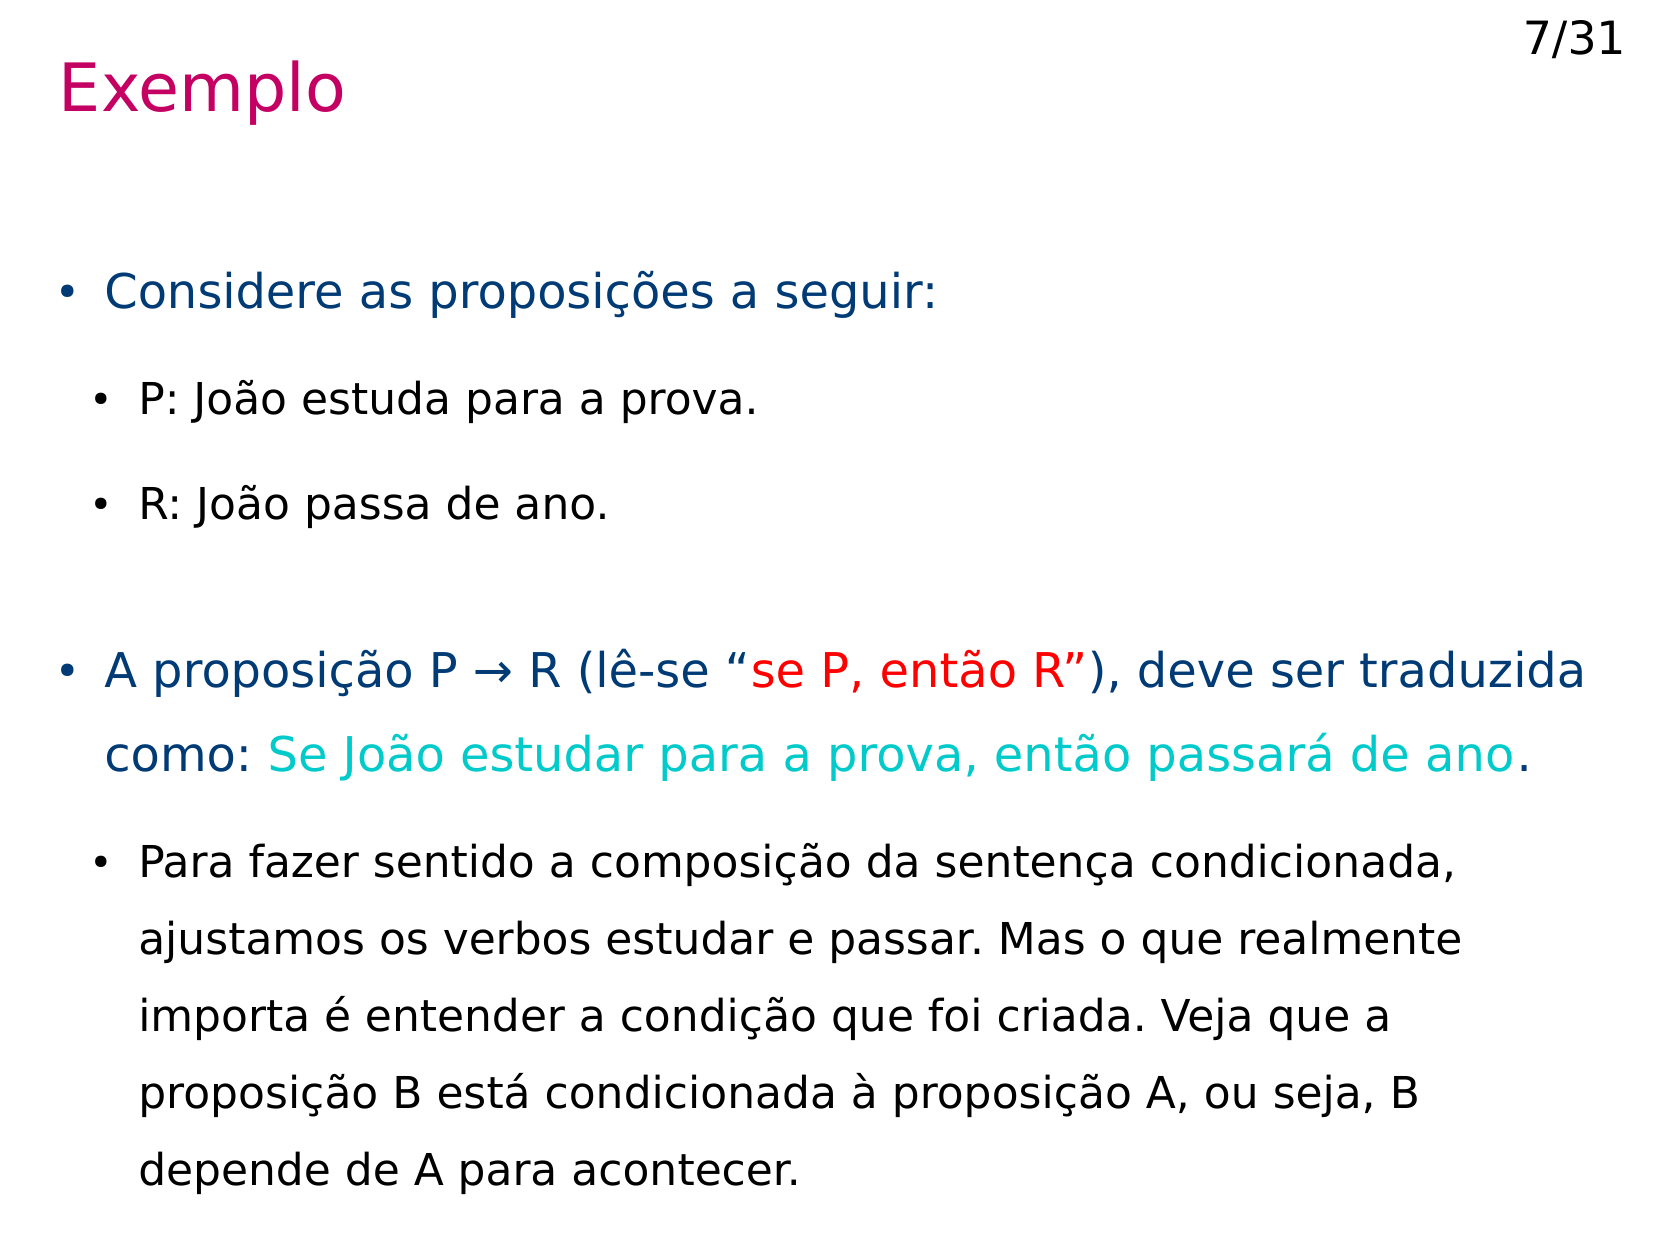

7
# Exemplo
Considere as proposições a seguir:
P: João estuda para a prova.
R: João passa de ano.
A proposição P → R (lê-se “se P, então R”), deve ser traduzida como: Se João estudar para a prova, então passará de ano.
Para fazer sentido a composição da sentença condicionada, ajustamos os verbos estudar e passar. Mas o que realmente importa é entender a condição que foi criada. Veja que a proposição B está condicionada à proposição A, ou seja, B depende de A para acontecer.